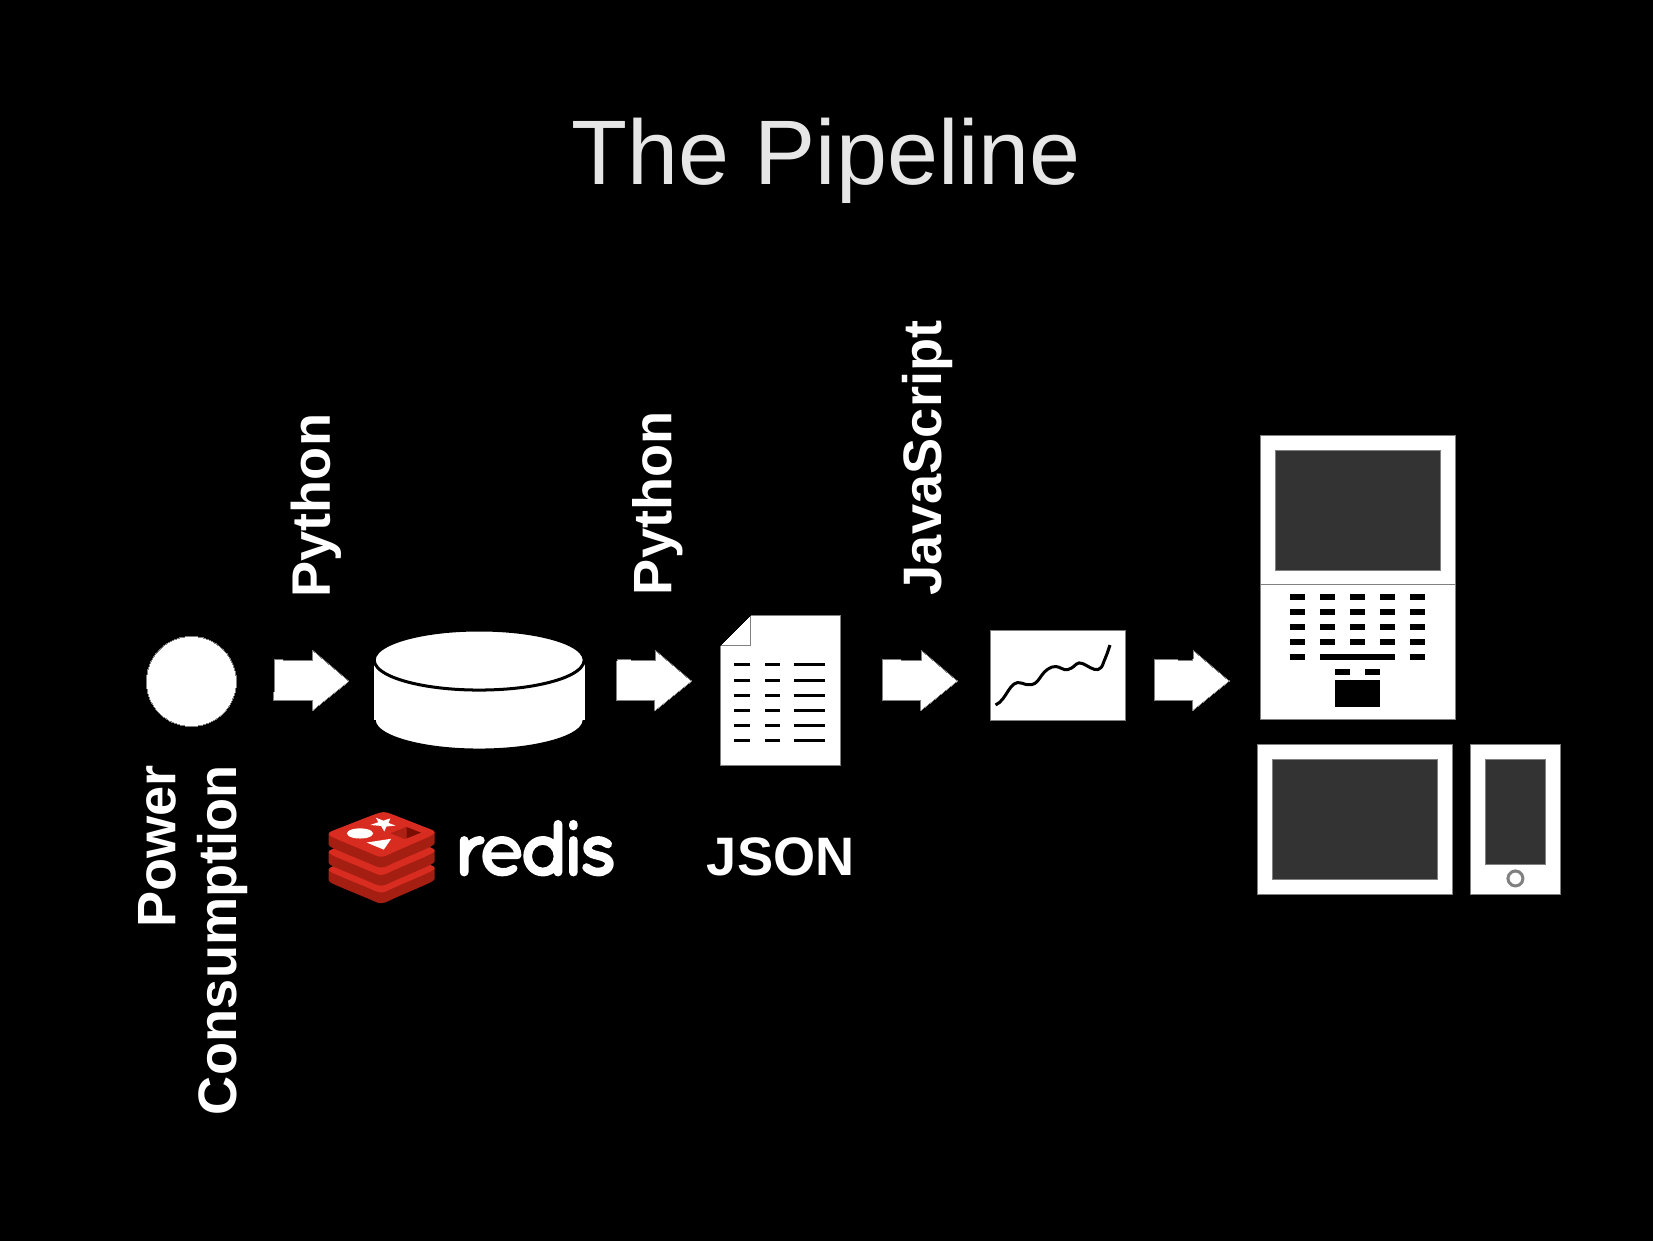

# The Pipeline
JavaScript
Python
Python
JSON
Power
Consumption